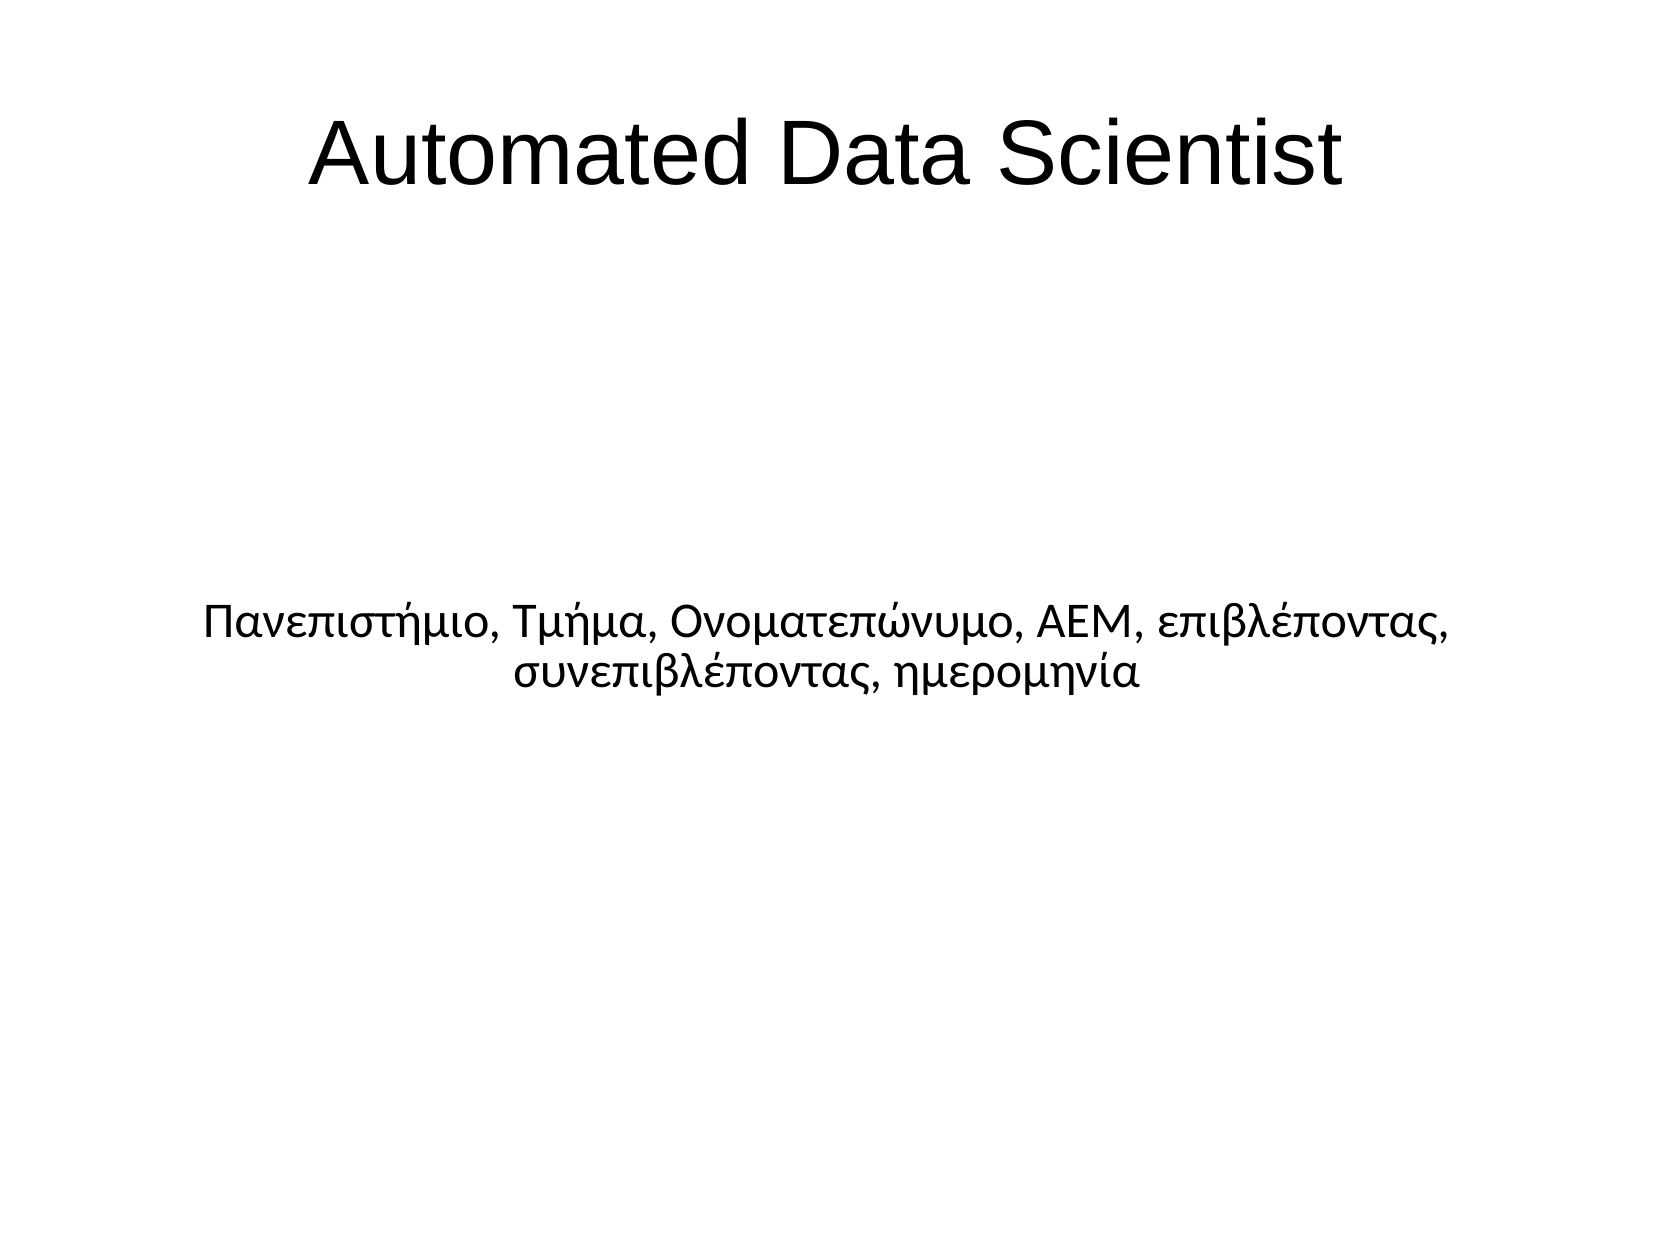

# Automated Data Scientist
Πανεπιστήμιο, Τμήμα, Ονοματεπώνυμο, ΑΕΜ, επιβλέποντας, συνεπιβλέποντας, ημερομηνία